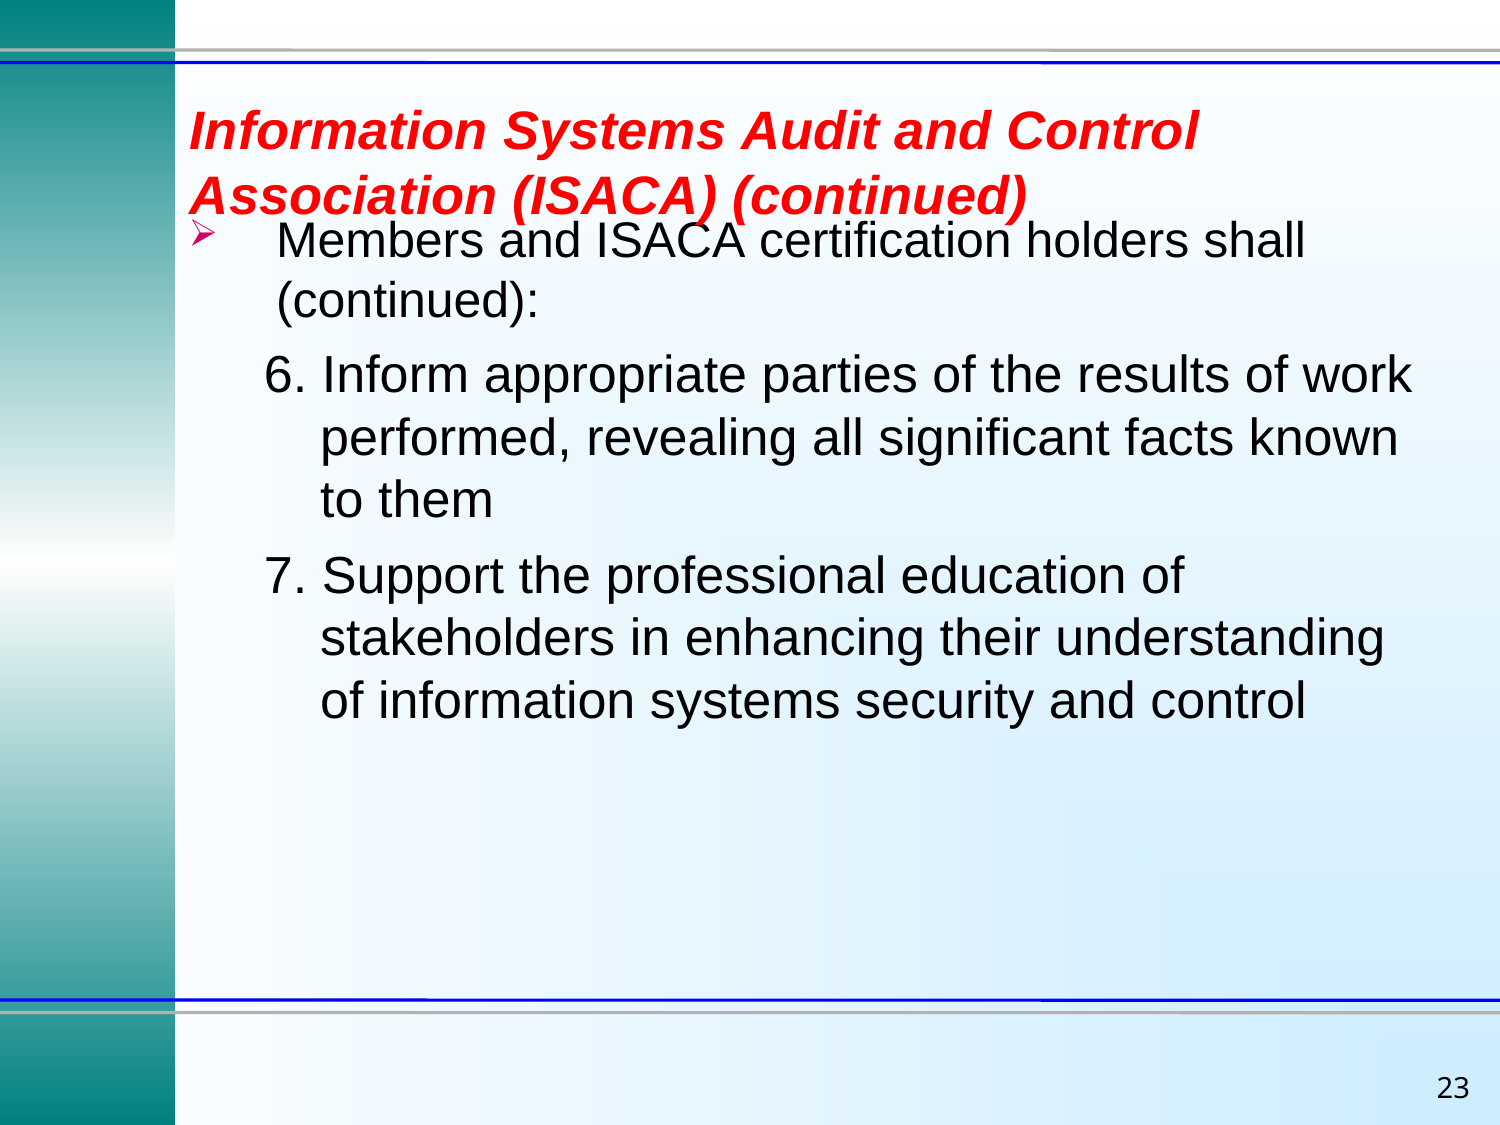

Information Systems Audit and Control Association (ISACA) (continued)
Members and ISACA certification holders shall (continued):
6. Inform appropriate parties of the results of work performed, revealing all significant facts known to them
7. Support the professional education of stakeholders in enhancing their understanding of information systems security and control